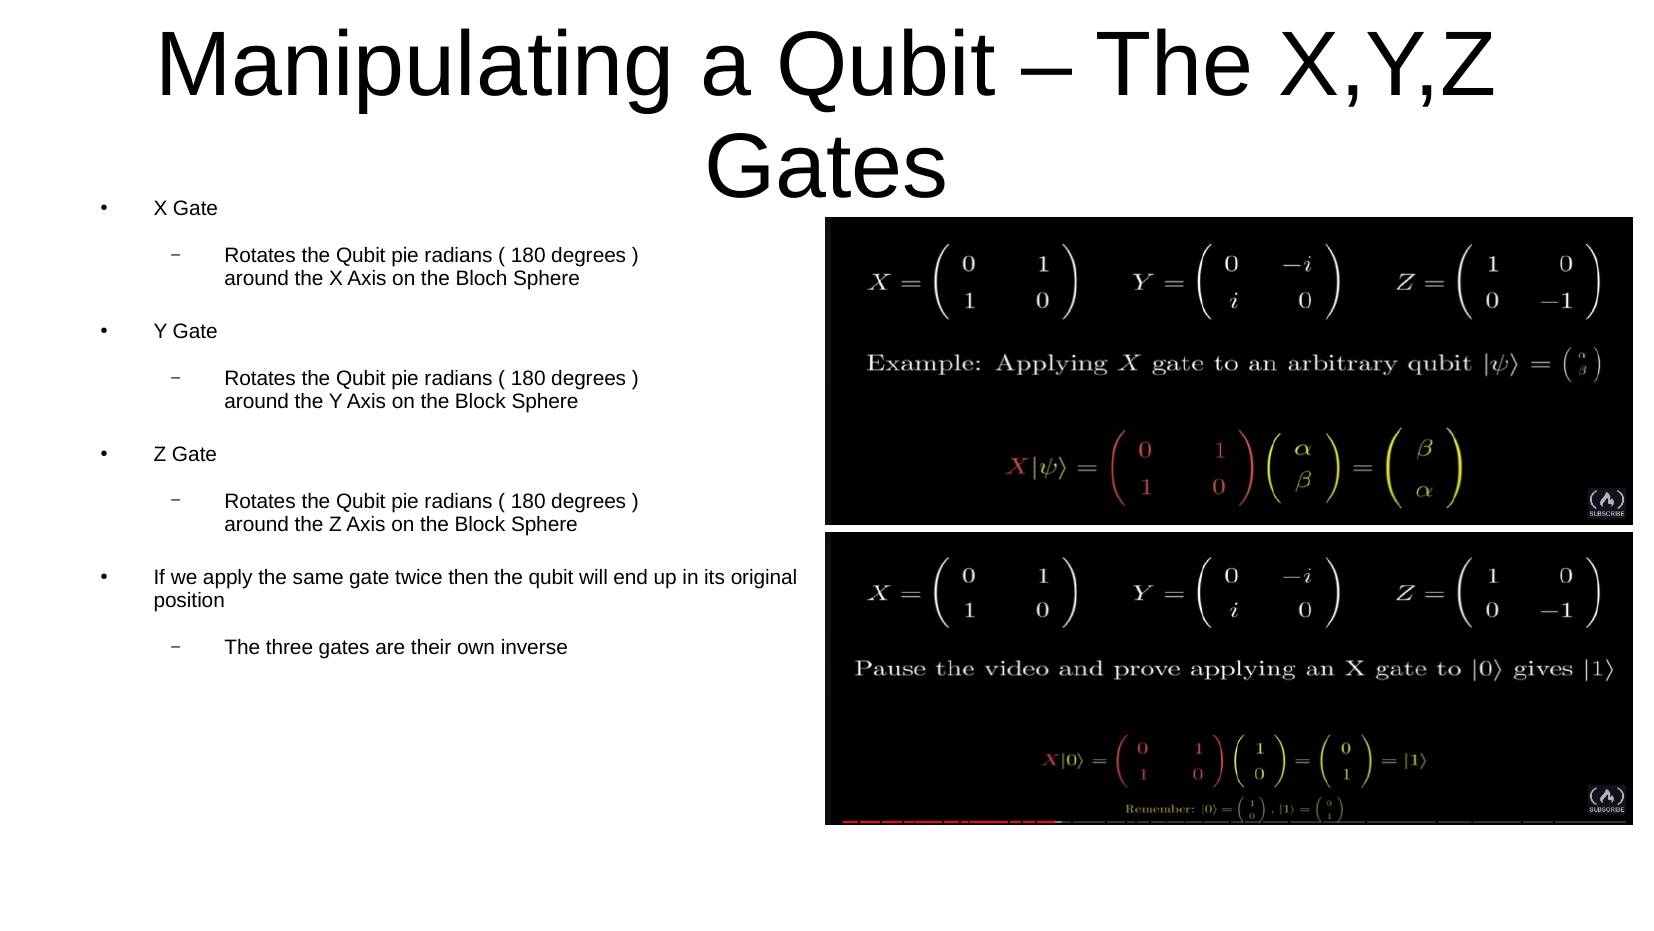

# Manipulating a Qubit – The X,Y,Z Gates
X Gate
Rotates the Qubit pie radians ( 180 degrees )
around the X Axis on the Bloch Sphere
Y Gate
Rotates the Qubit pie radians ( 180 degrees )
around the Y Axis on the Block Sphere
Z Gate
Rotates the Qubit pie radians ( 180 degrees )
around the Z Axis on the Block Sphere
If we apply the same gate twice then the qubit will end up in its original
position
The three gates are their own inverse